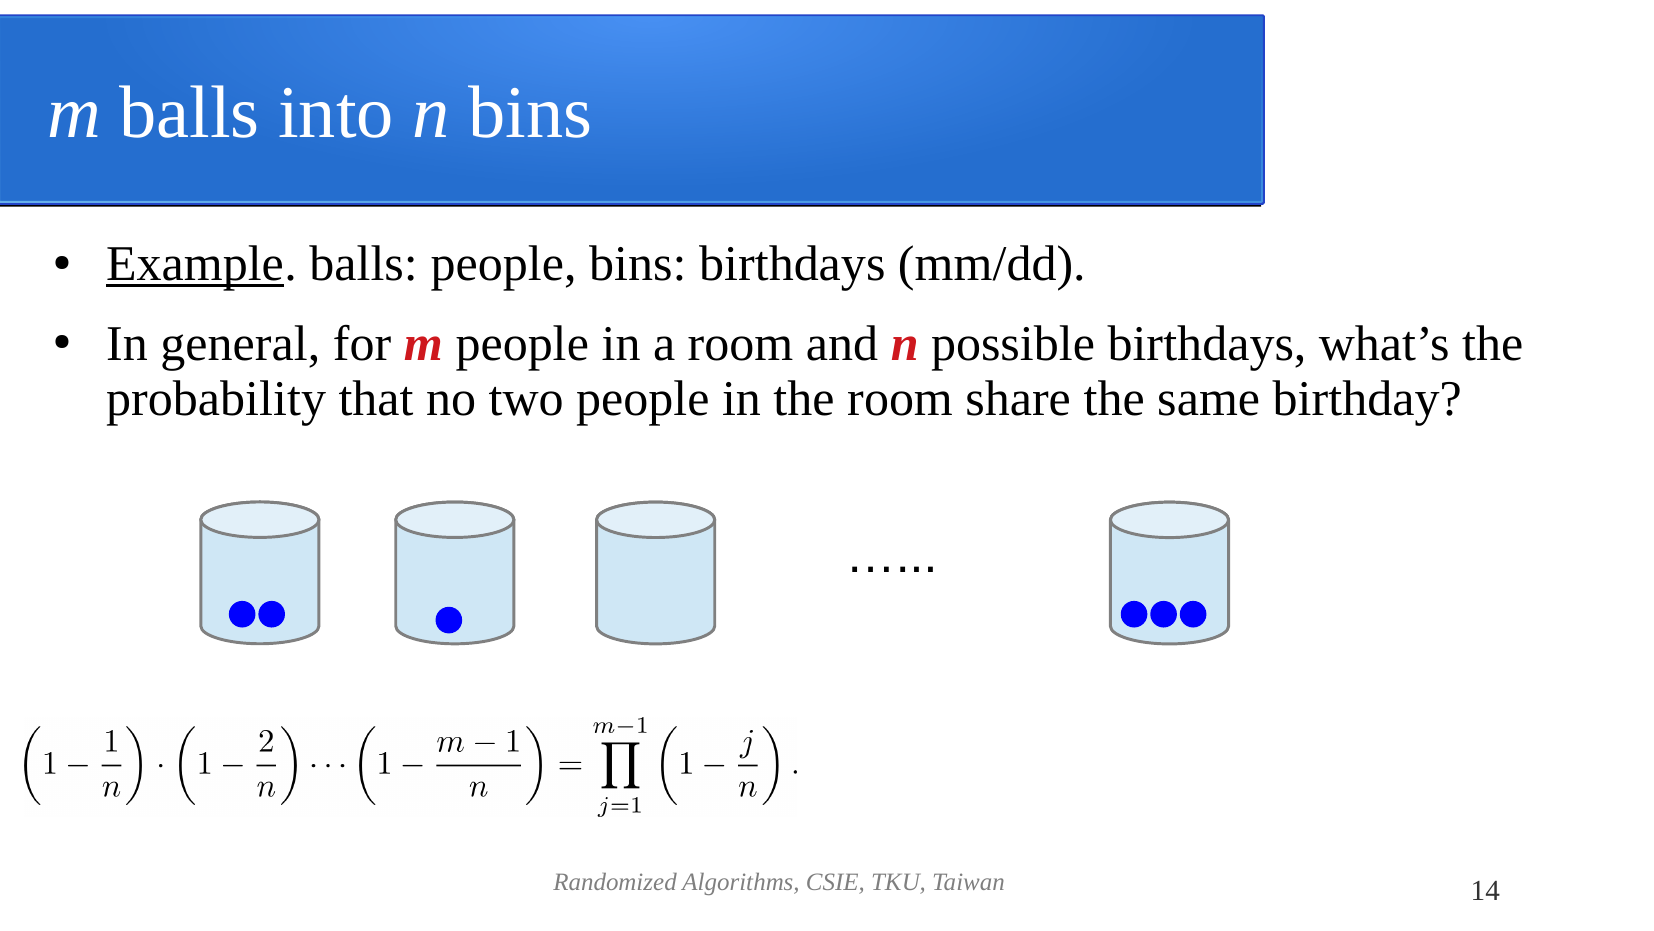

# m balls into n bins
Example. balls: people, bins: birthdays (mm/dd).
In general, for m people in a room and n possible birthdays, what’s the probability that no two people in the room share the same birthday?
…...
Randomized Algorithms, CSIE, TKU, Taiwan
14